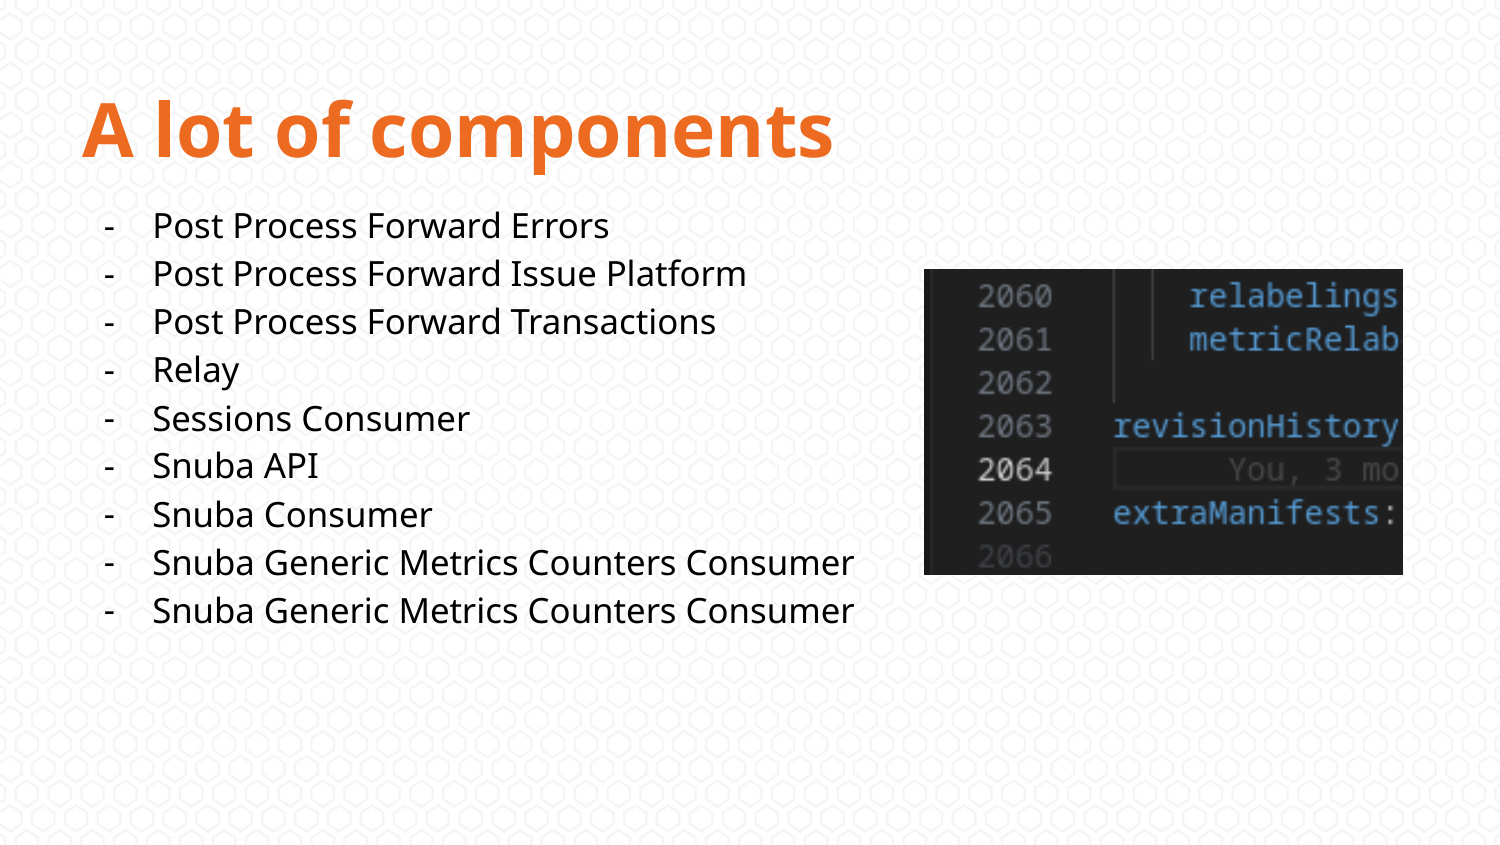

A lot of components
# Post Process Forward Errors
Post Process Forward Issue Platform
Post Process Forward Transactions
Relay
Sessions Consumer
Snuba API
Snuba Consumer
Snuba Generic Metrics Counters Consumer
Snuba Generic Metrics Counters Consumer